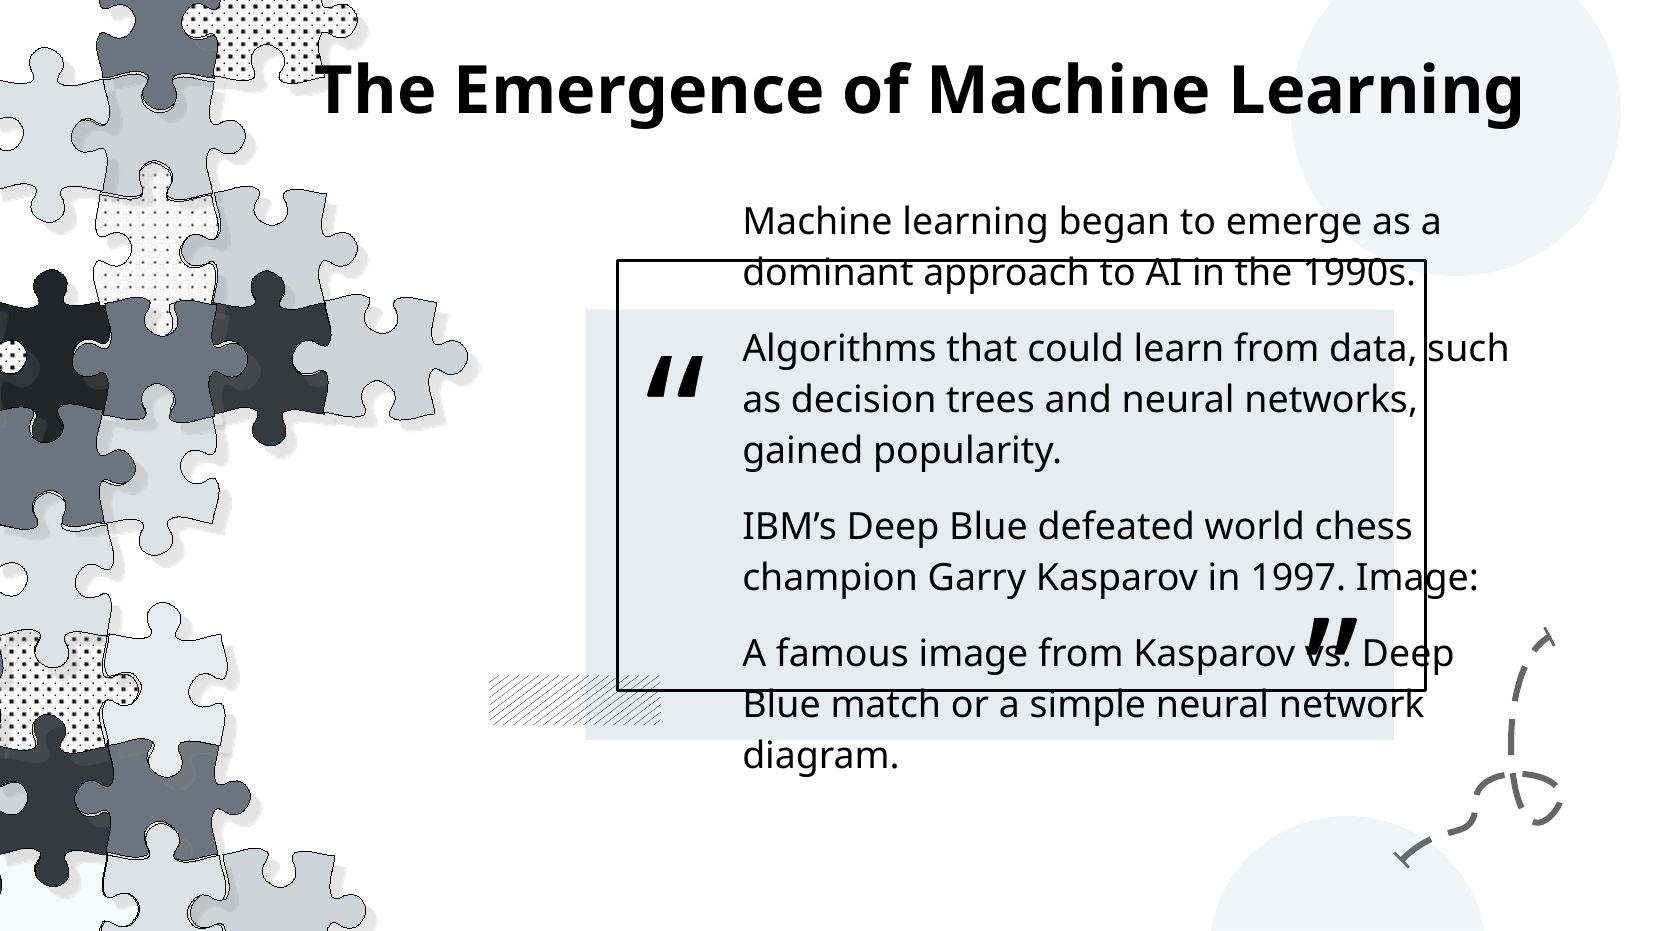

The Emergence of Machine Learning
Machine learning began to emerge as a dominant approach to AI in the 1990s.
Algorithms that could learn from data, such as decision trees and neural networks, gained popularity.
IBM’s Deep Blue defeated world chess champion Garry Kasparov in 1997. Image:
A famous image from Kasparov vs. Deep Blue match or a simple neural network diagram.